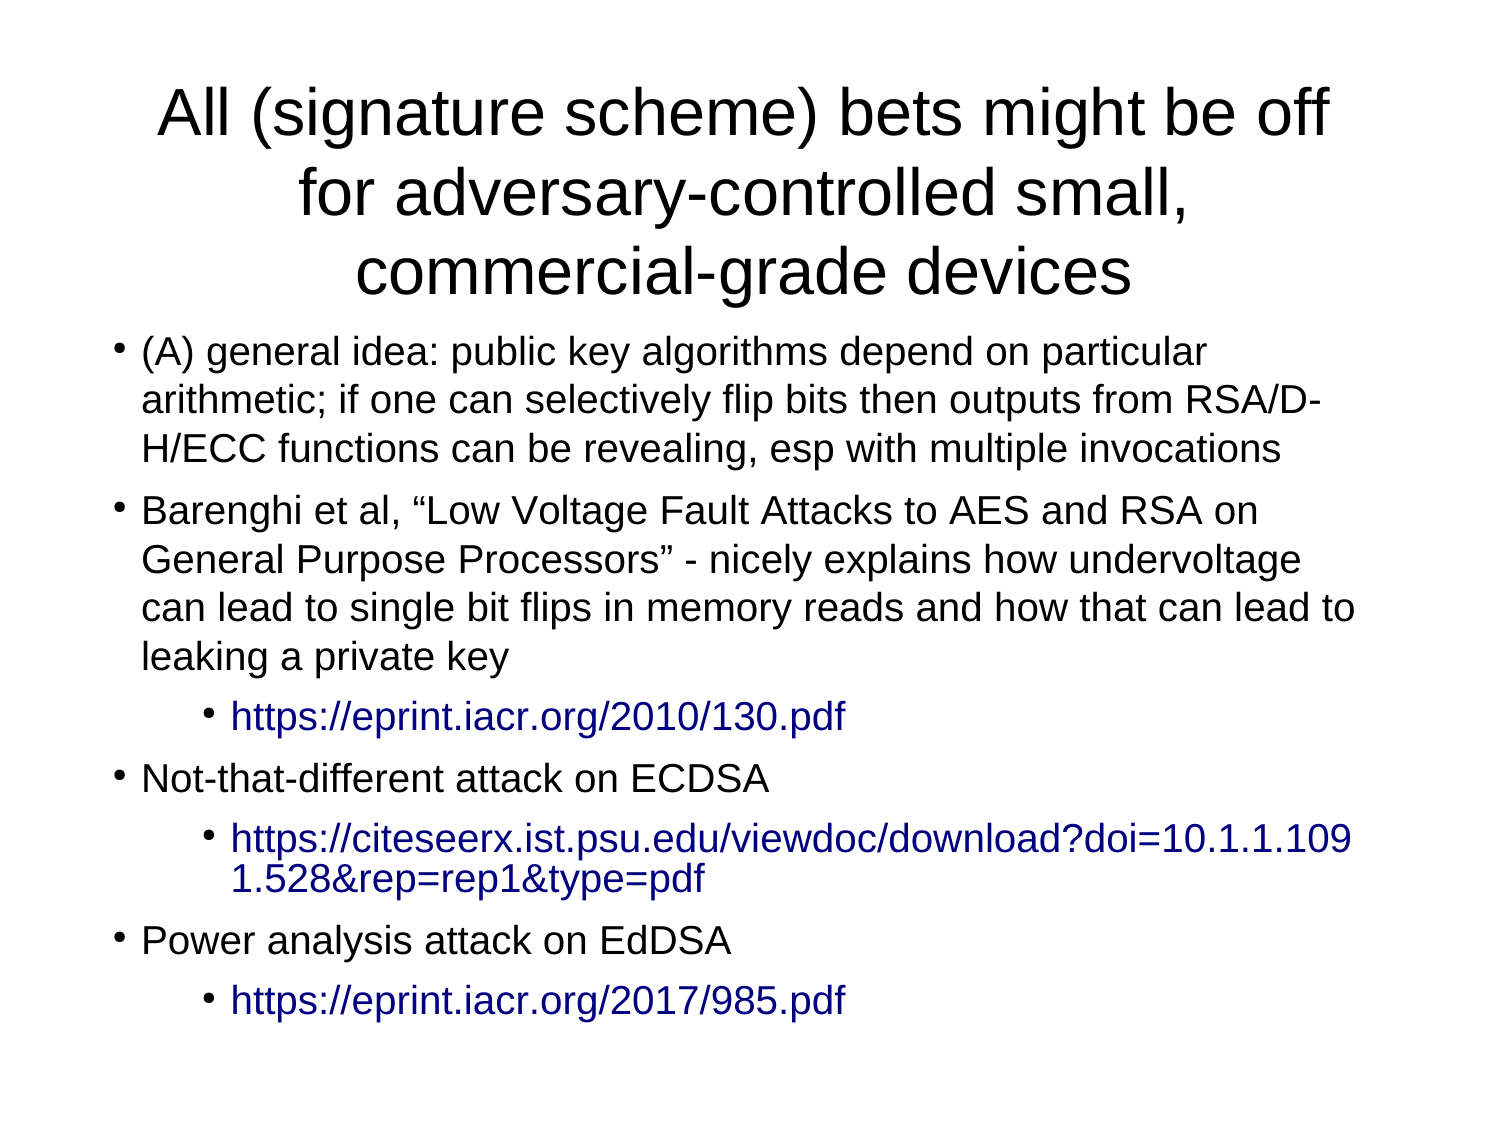

# All (signature scheme) bets might be off for adversary-controlled small, commercial-grade devices
(A) general idea: public key algorithms depend on particular arithmetic; if one can selectively flip bits then outputs from RSA/D-H/ECC functions can be revealing, esp with multiple invocations
Barenghi et al, “Low Voltage Fault Attacks to AES and RSA on General Purpose Processors” - nicely explains how undervoltage can lead to single bit flips in memory reads and how that can lead to leaking a private key
https://eprint.iacr.org/2010/130.pdf
Not-that-different attack on ECDSA
https://citeseerx.ist.psu.edu/viewdoc/download?doi=10.1.1.1091.528&rep=rep1&type=pdf
Power analysis attack on EdDSA
https://eprint.iacr.org/2017/985.pdf